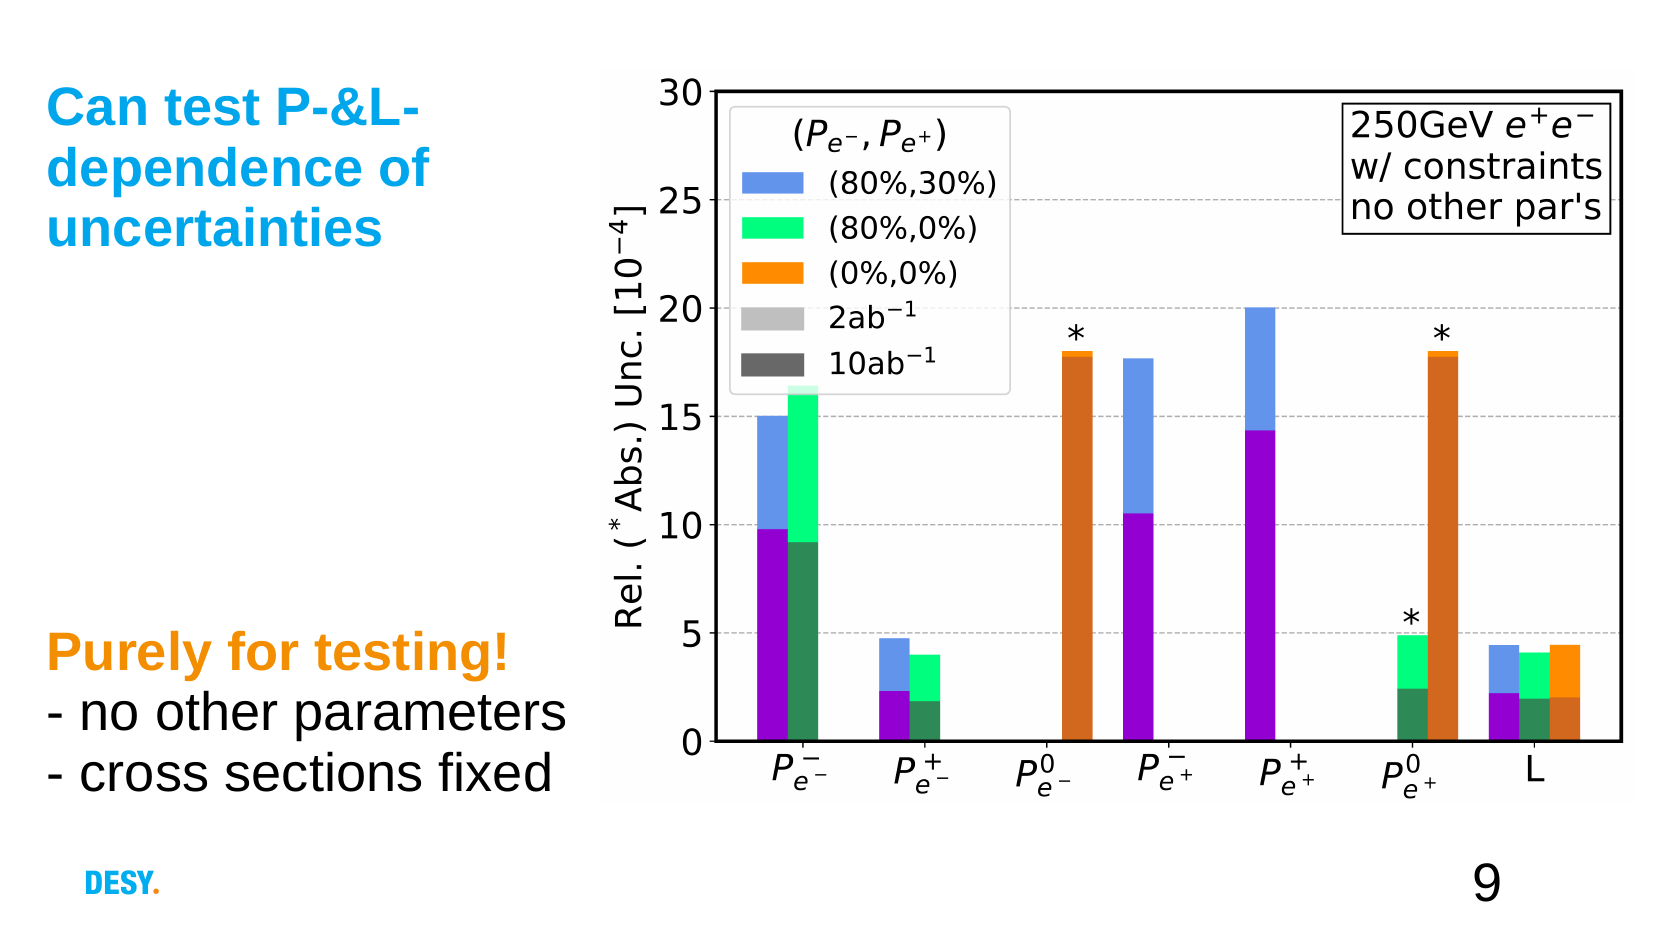

Can test P-&L-dependence of uncertainties
Purely for testing!
- no other parameters
- cross sections fixed